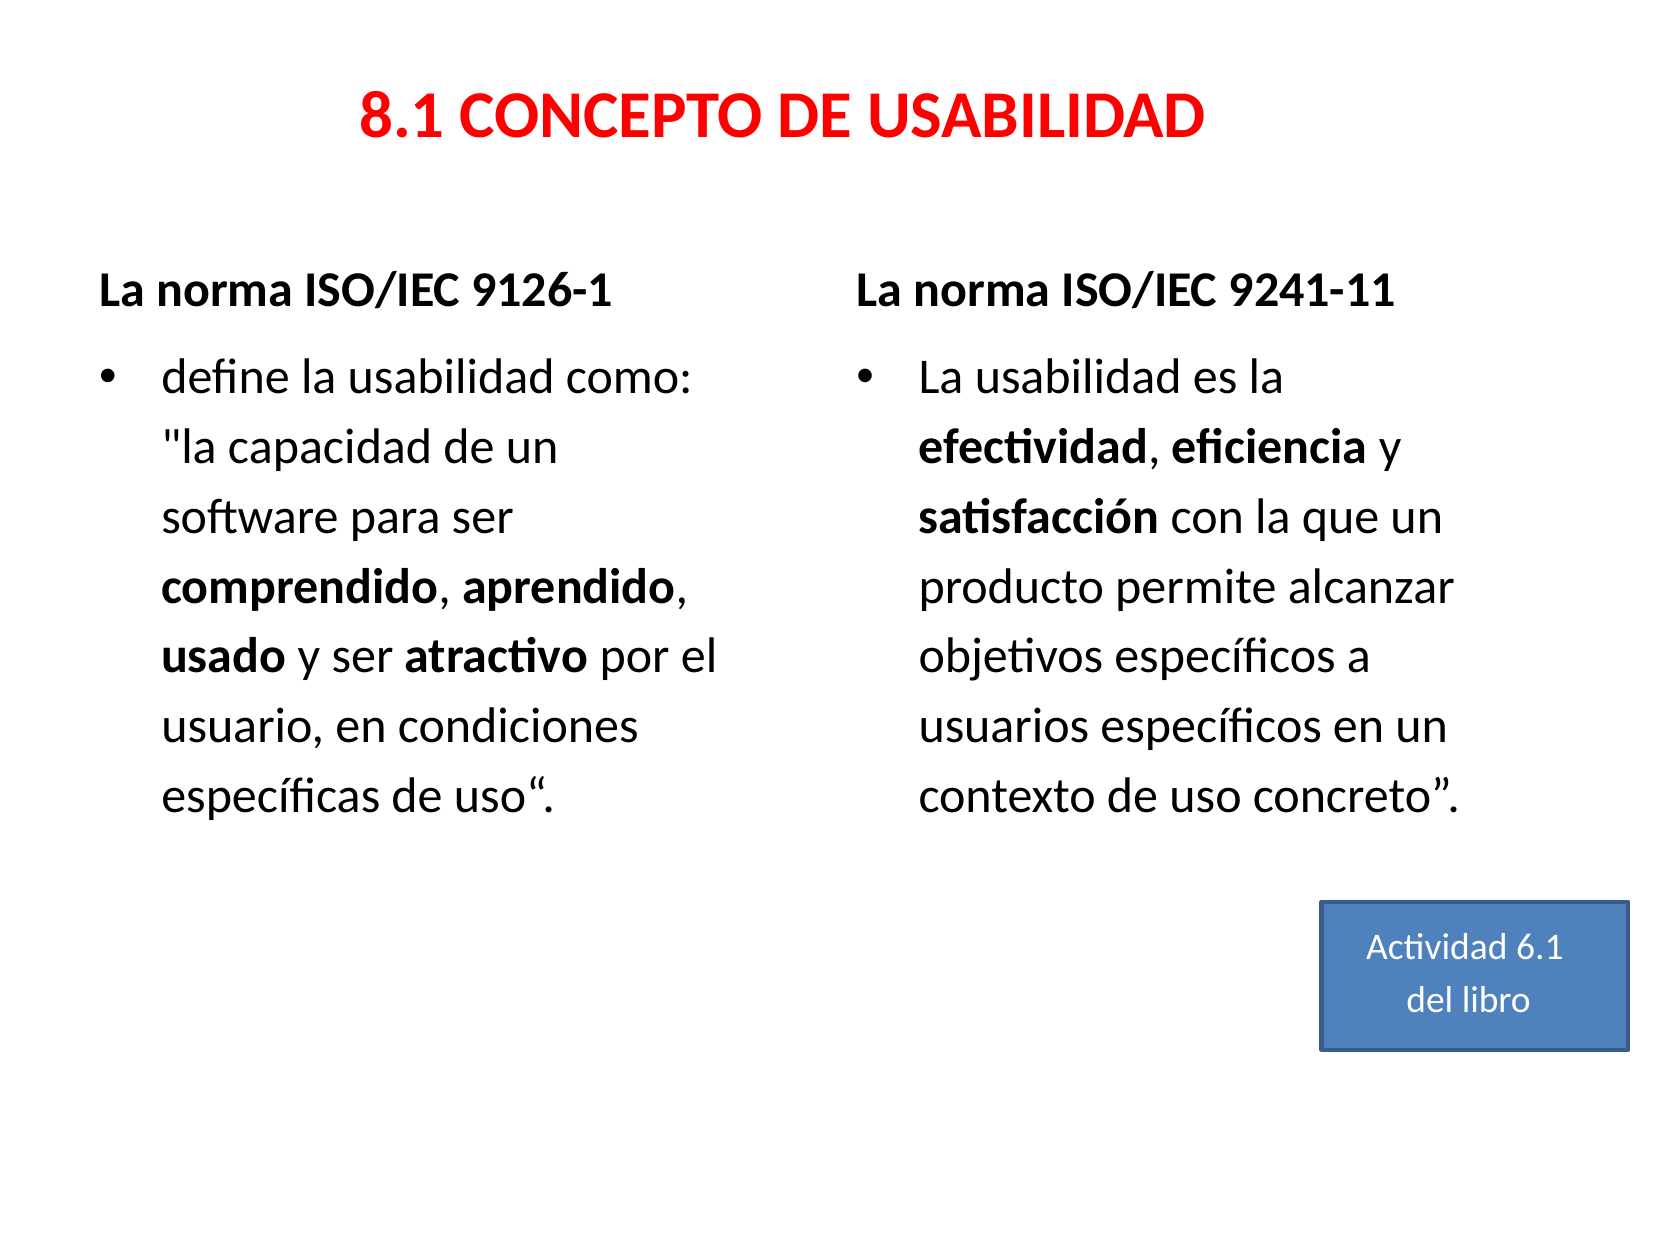

8.1 CONCEPTO DE USABILIDAD
La norma ISO/IEC 9126-1
La norma ISO/IEC 9241-11
•
•
define la usabilidad como:
La usabilidad es la
"la capacidad de un
efectividad, eficiencia y
software para ser
satisfacción con la que un
comprendido, aprendido,
producto permite alcanzar
usado y ser atractivo por el
objetivos específicos a
usuario, en condiciones
usuarios específicos en un
específicas de uso“.
contexto de uso concreto”.
Actividad 6.1
del libro